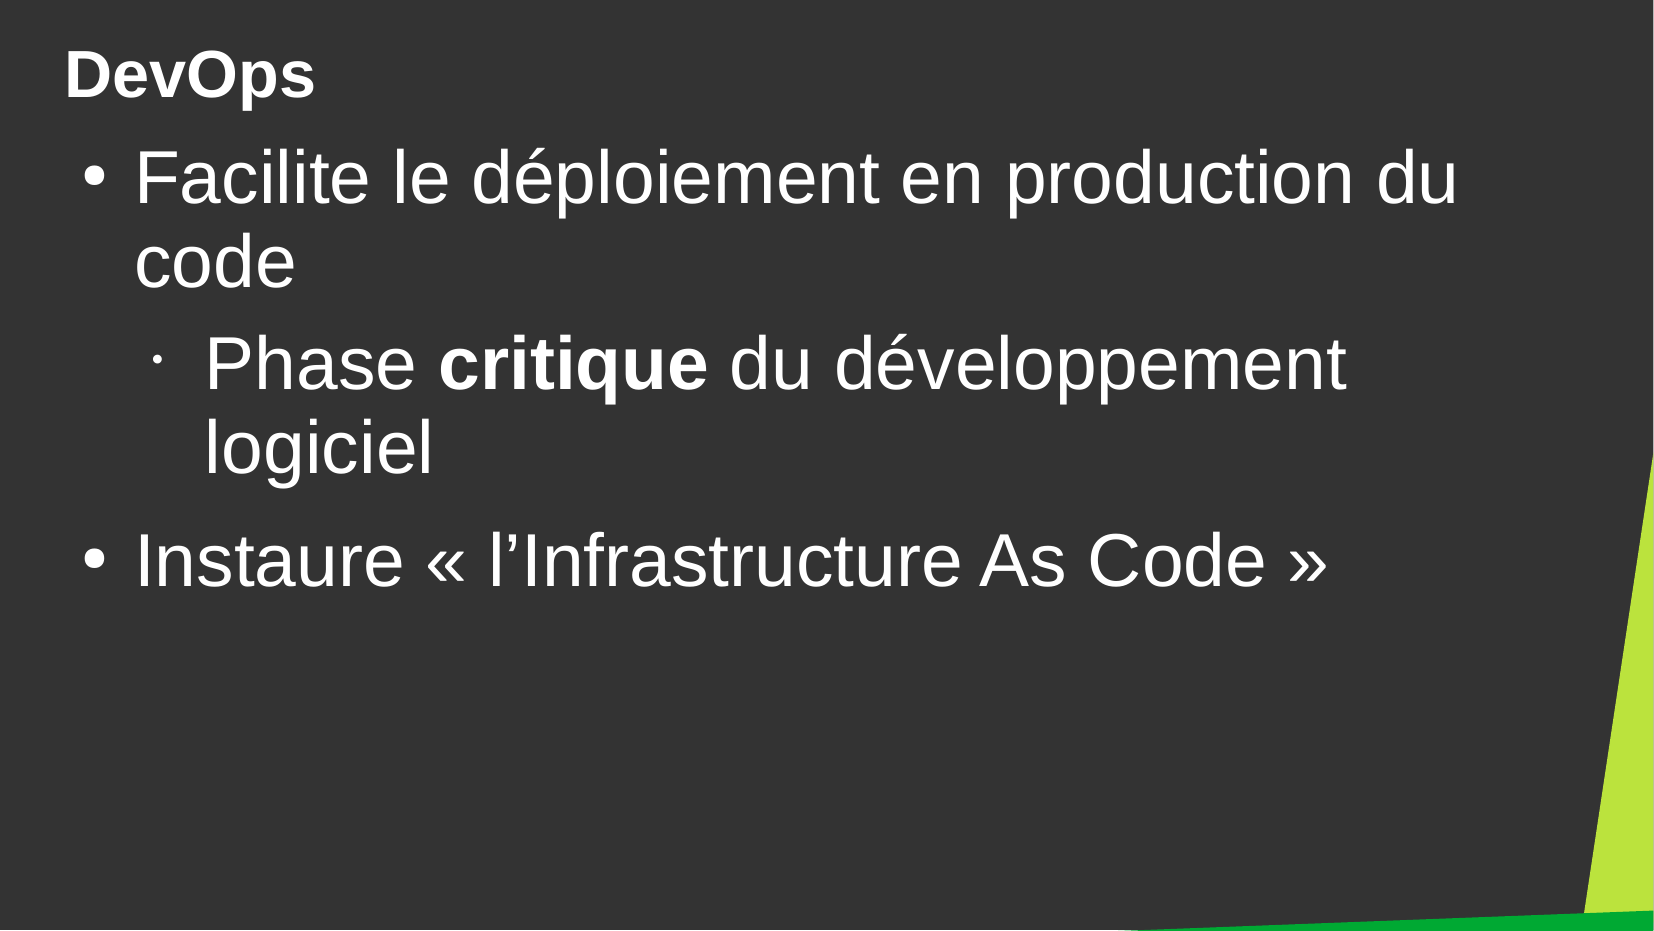

# DevOps
Facilite le déploiement en production du code
Phase critique du développement logiciel
Instaure « l’Infrastructure As Code »